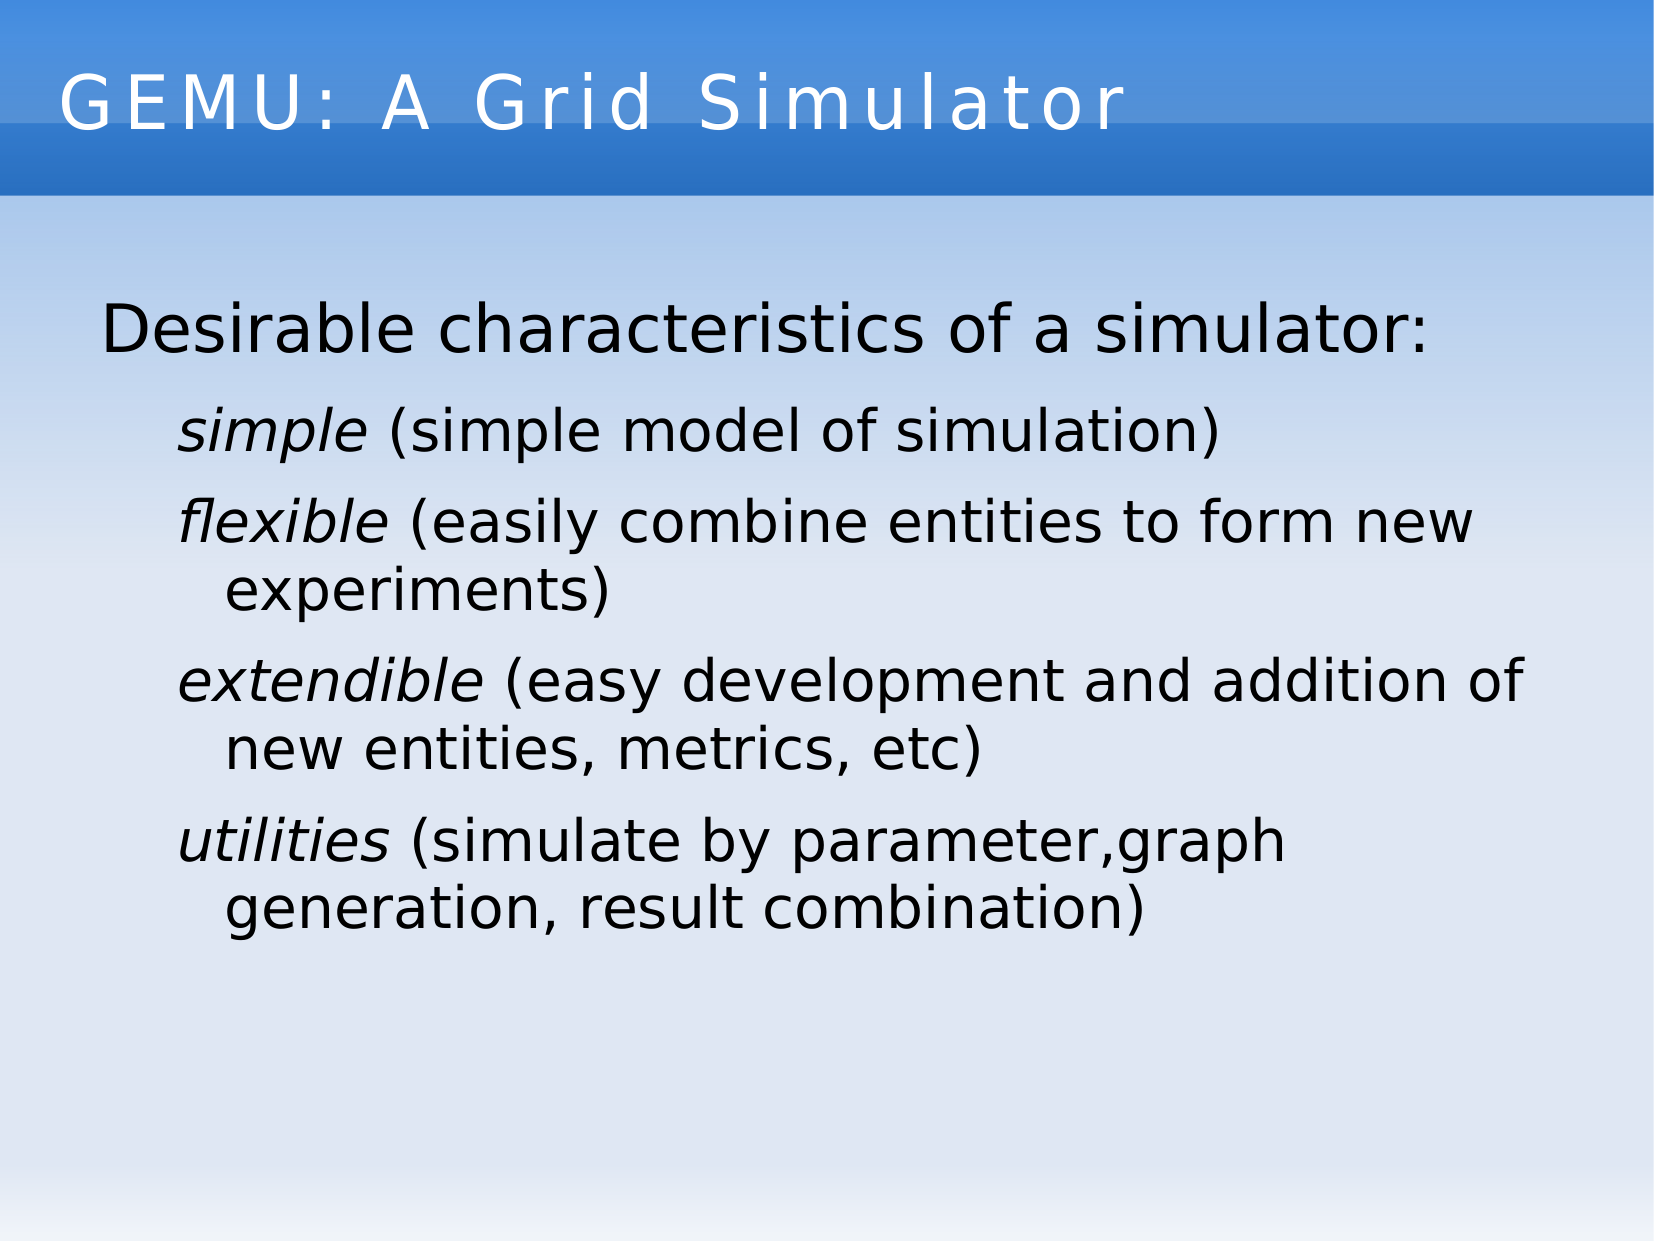

# GEMU: A Grid Simulator
Desirable characteristics of a simulator:
simple (simple model of simulation)
flexible (easily combine entities to form new experiments)
extendible (easy development and addition of new entities, metrics, etc)
utilities (simulate by parameter,graph generation, result combination)